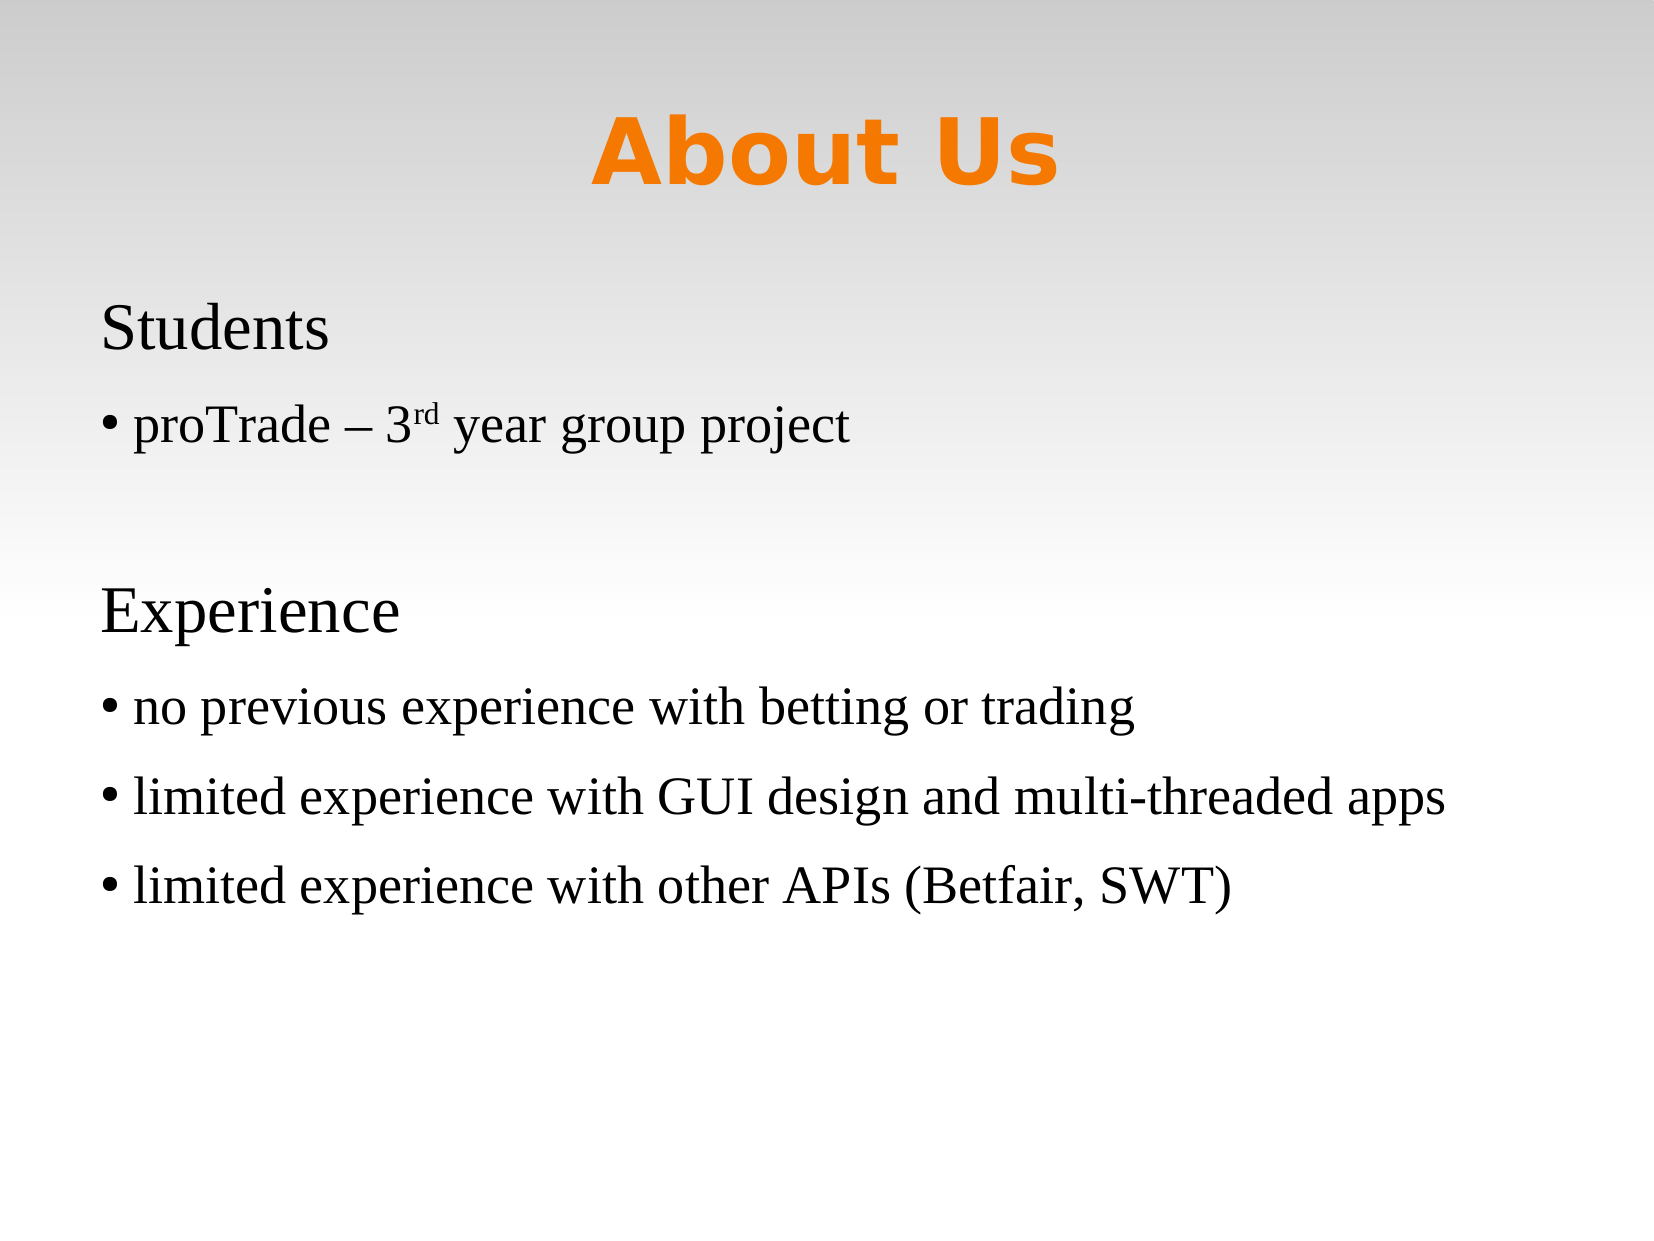

# About Us
Students
 proTrade – 3rd year group project
Experience
 no previous experience with betting or trading
 limited experience with GUI design and multi-threaded apps
 limited experience with other APIs (Betfair, SWT)